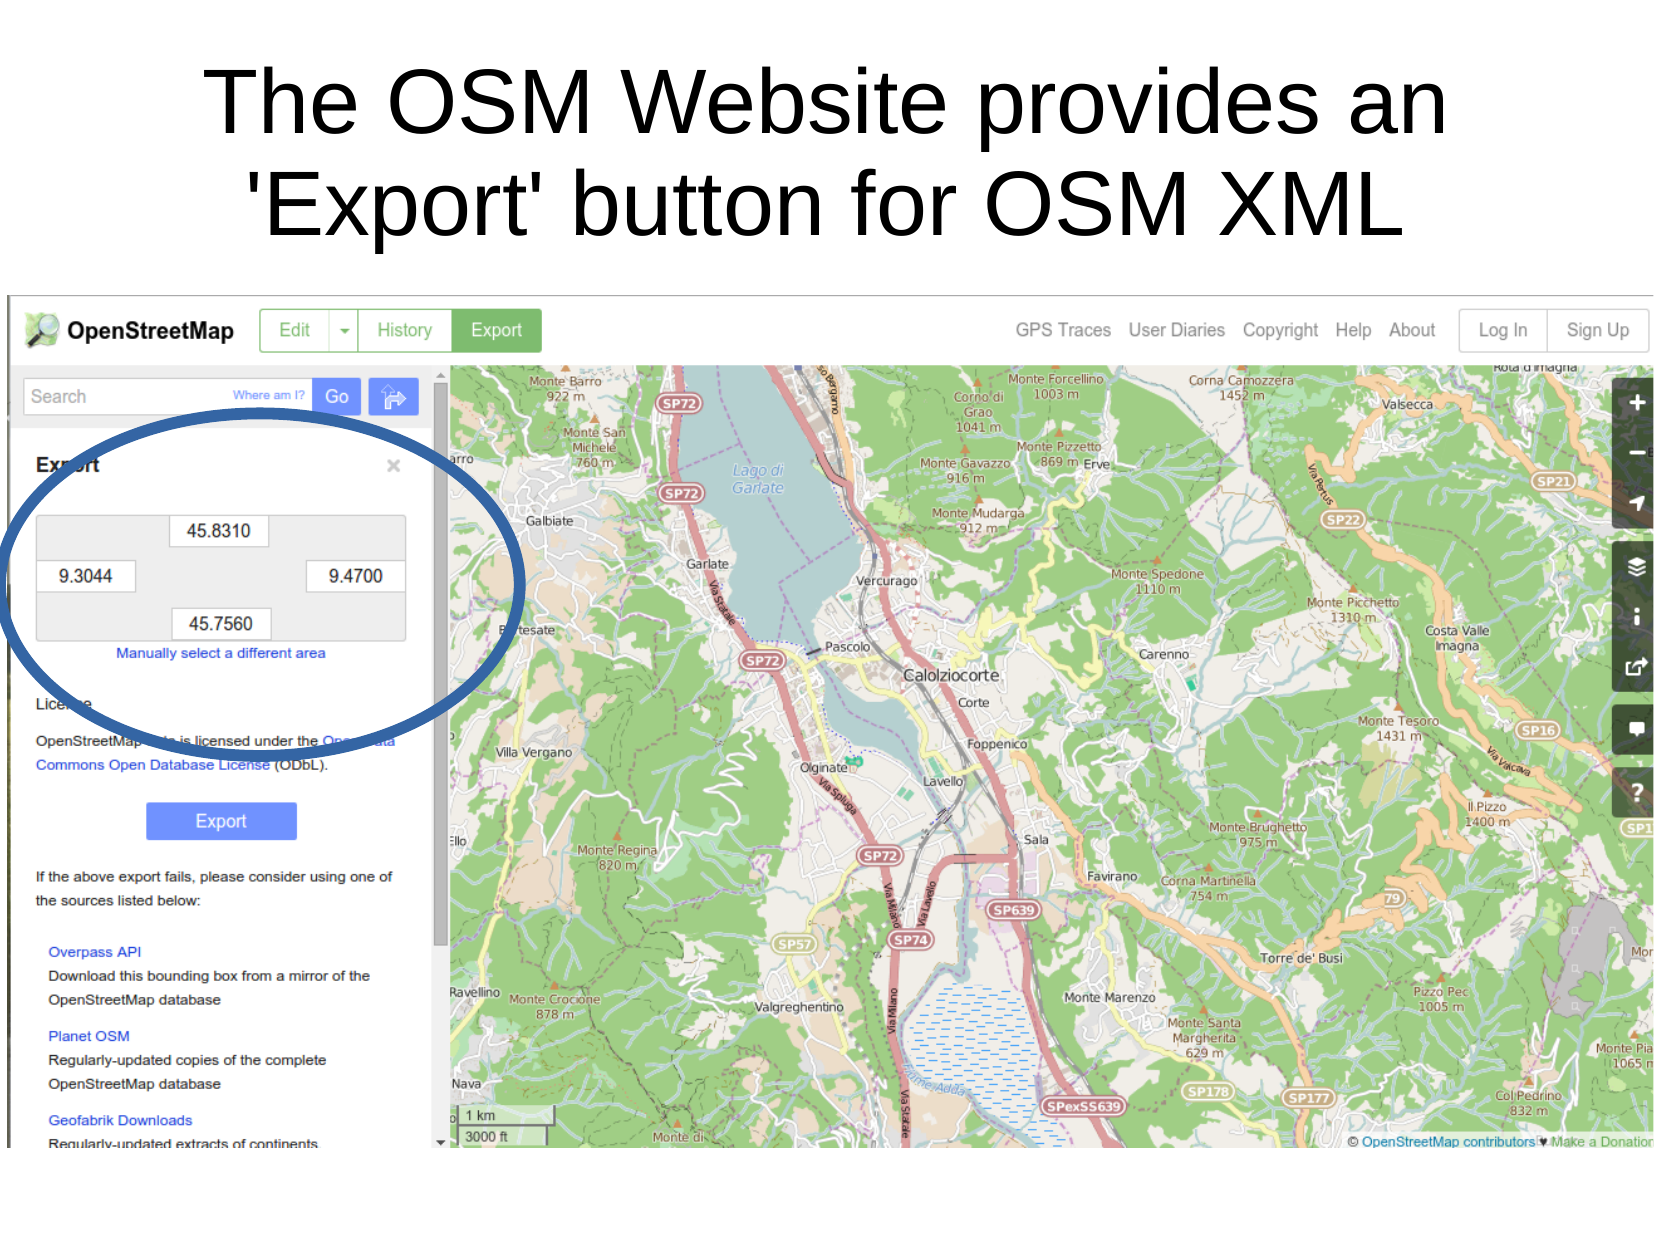

# The OSM Website provides an 'Export' button for OSM XML